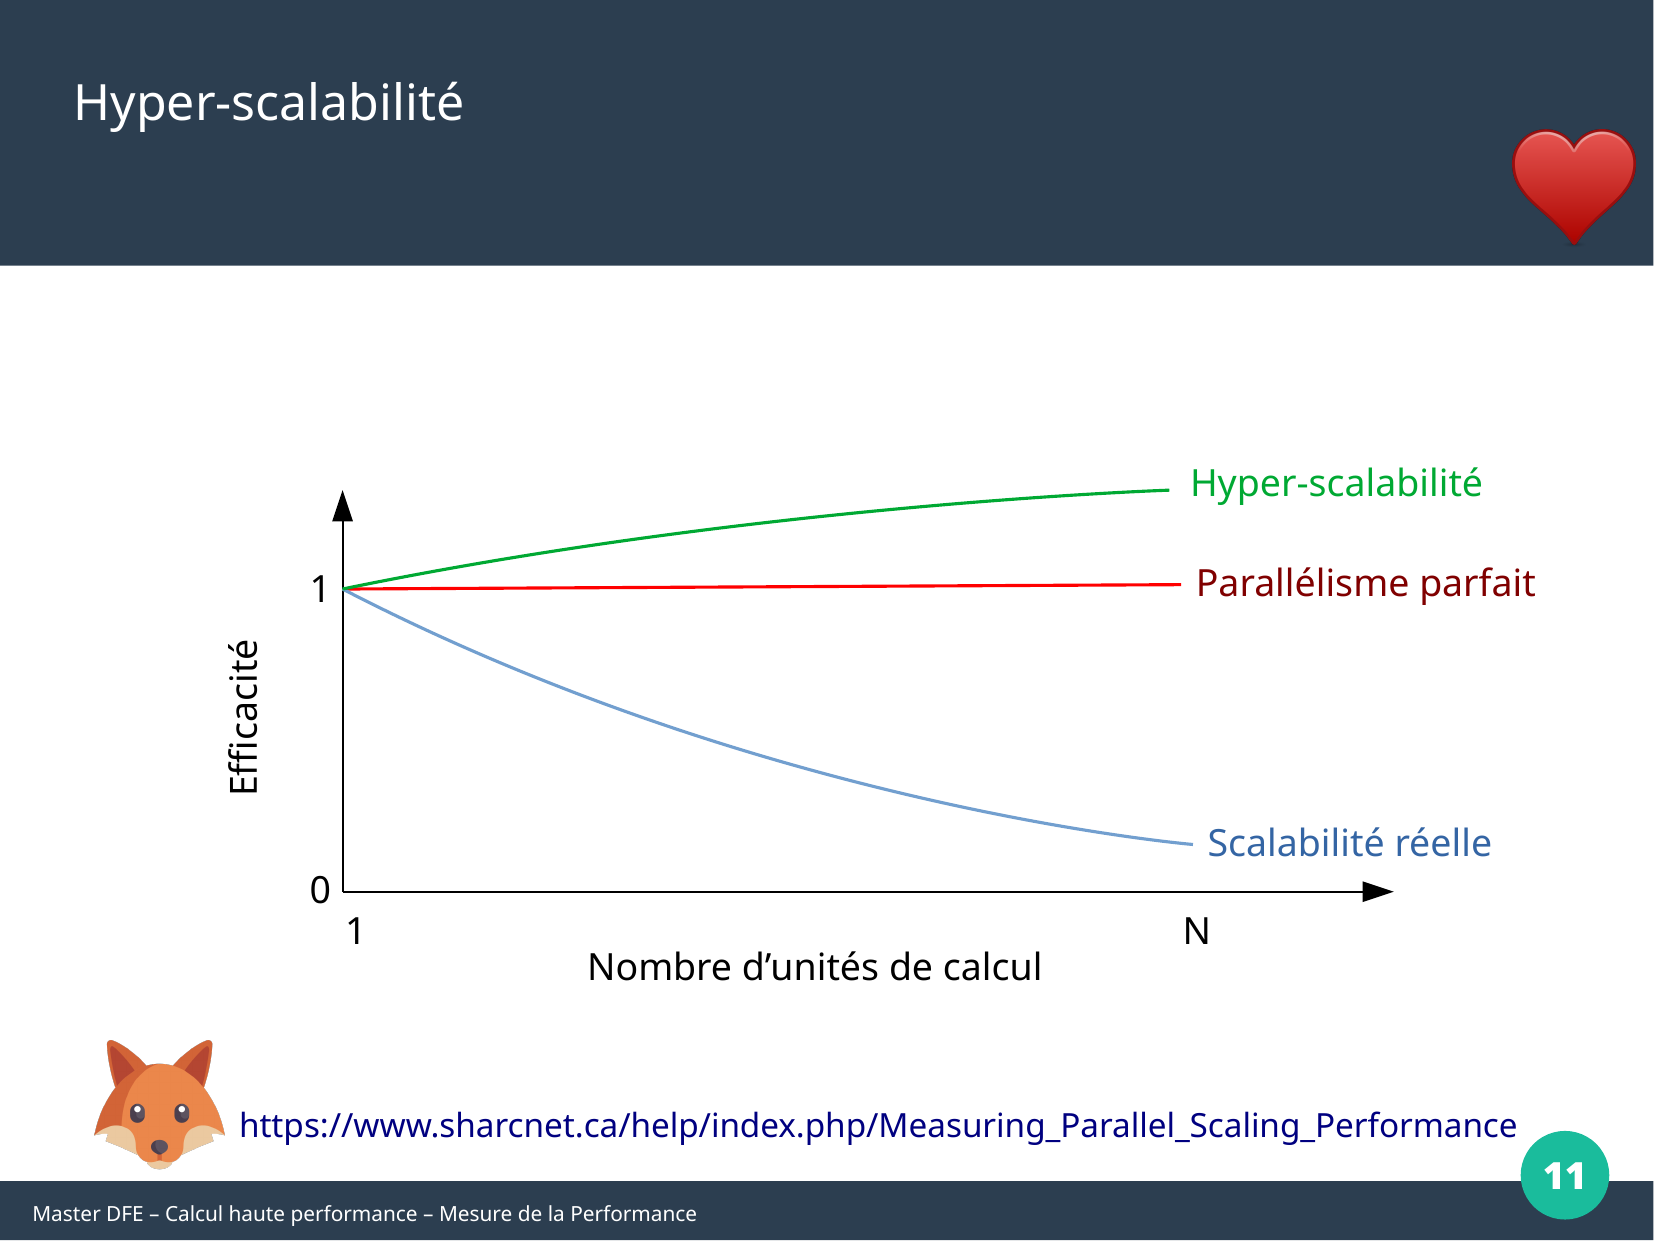

Hyper-scalabilité
Hyper-scalabilité
Parallélisme parfait
1
Efficacité
Scalabilité réelle
0
1
N
Nombre d’unités de calcul
https://www.sharcnet.ca/help/index.php/Measuring_Parallel_Scaling_Performance
11
Master DFE – Calcul haute performance – Mesure de la Performance